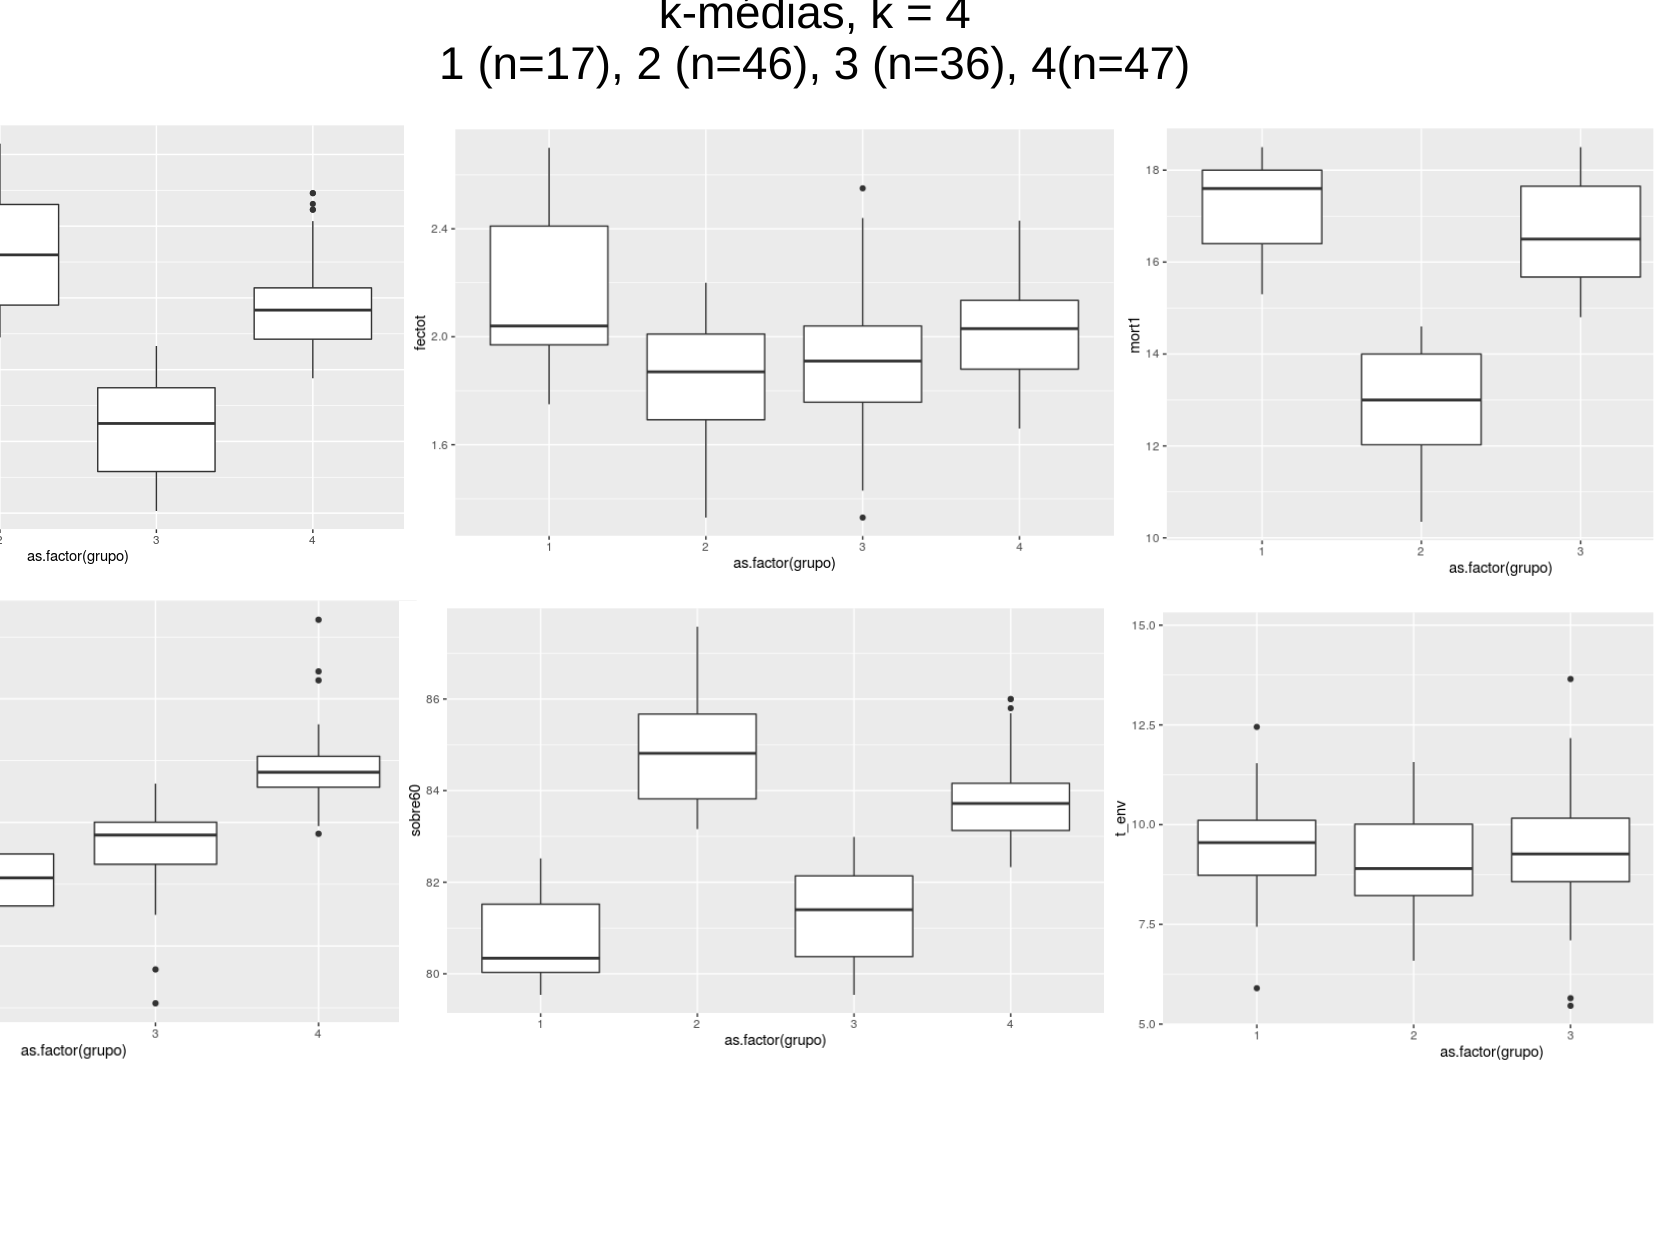

# k-médias, k = 4 1 (n=17), 2 (n=46), 3 (n=36), 4(n=47)